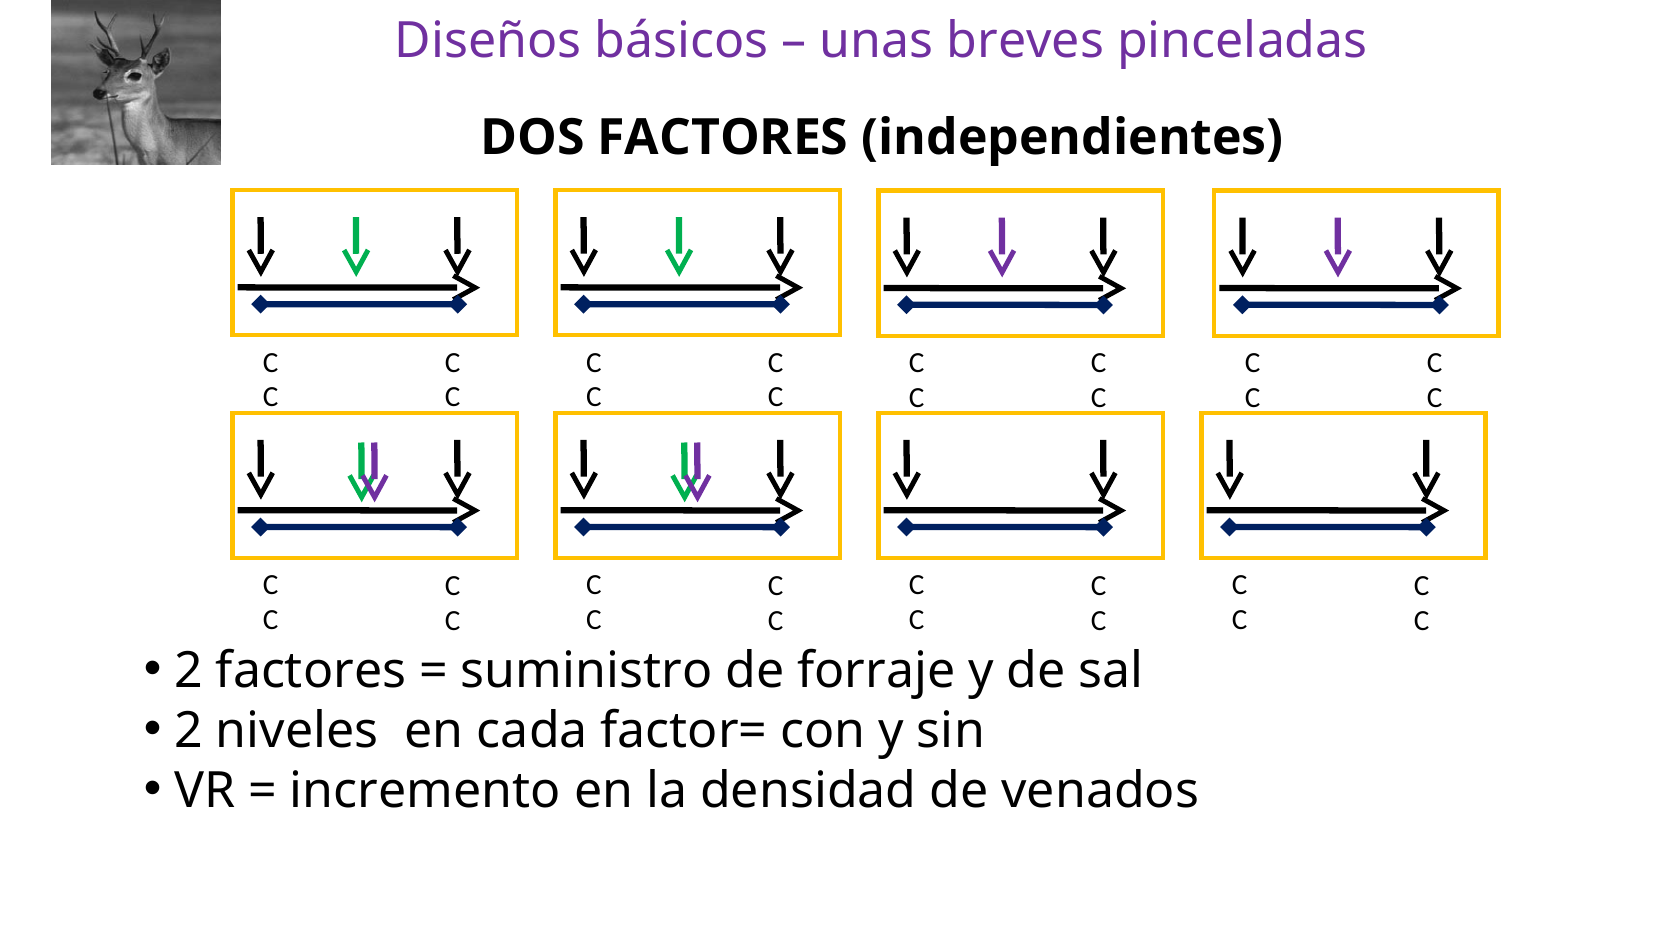

Diseños básicos – unas breves pinceladas
DOS FACTORES (independientes)
C
C
C
C
C
C
C
C
C
C
C
C
C
C
C
C
C
C
C
C
C
C
C
C
C
C
C
C
C
C
C
C
 2 factores = suministro de forraje y de sal
 2 niveles en cada factor= con y sin
 VR = incremento en la densidad de venados